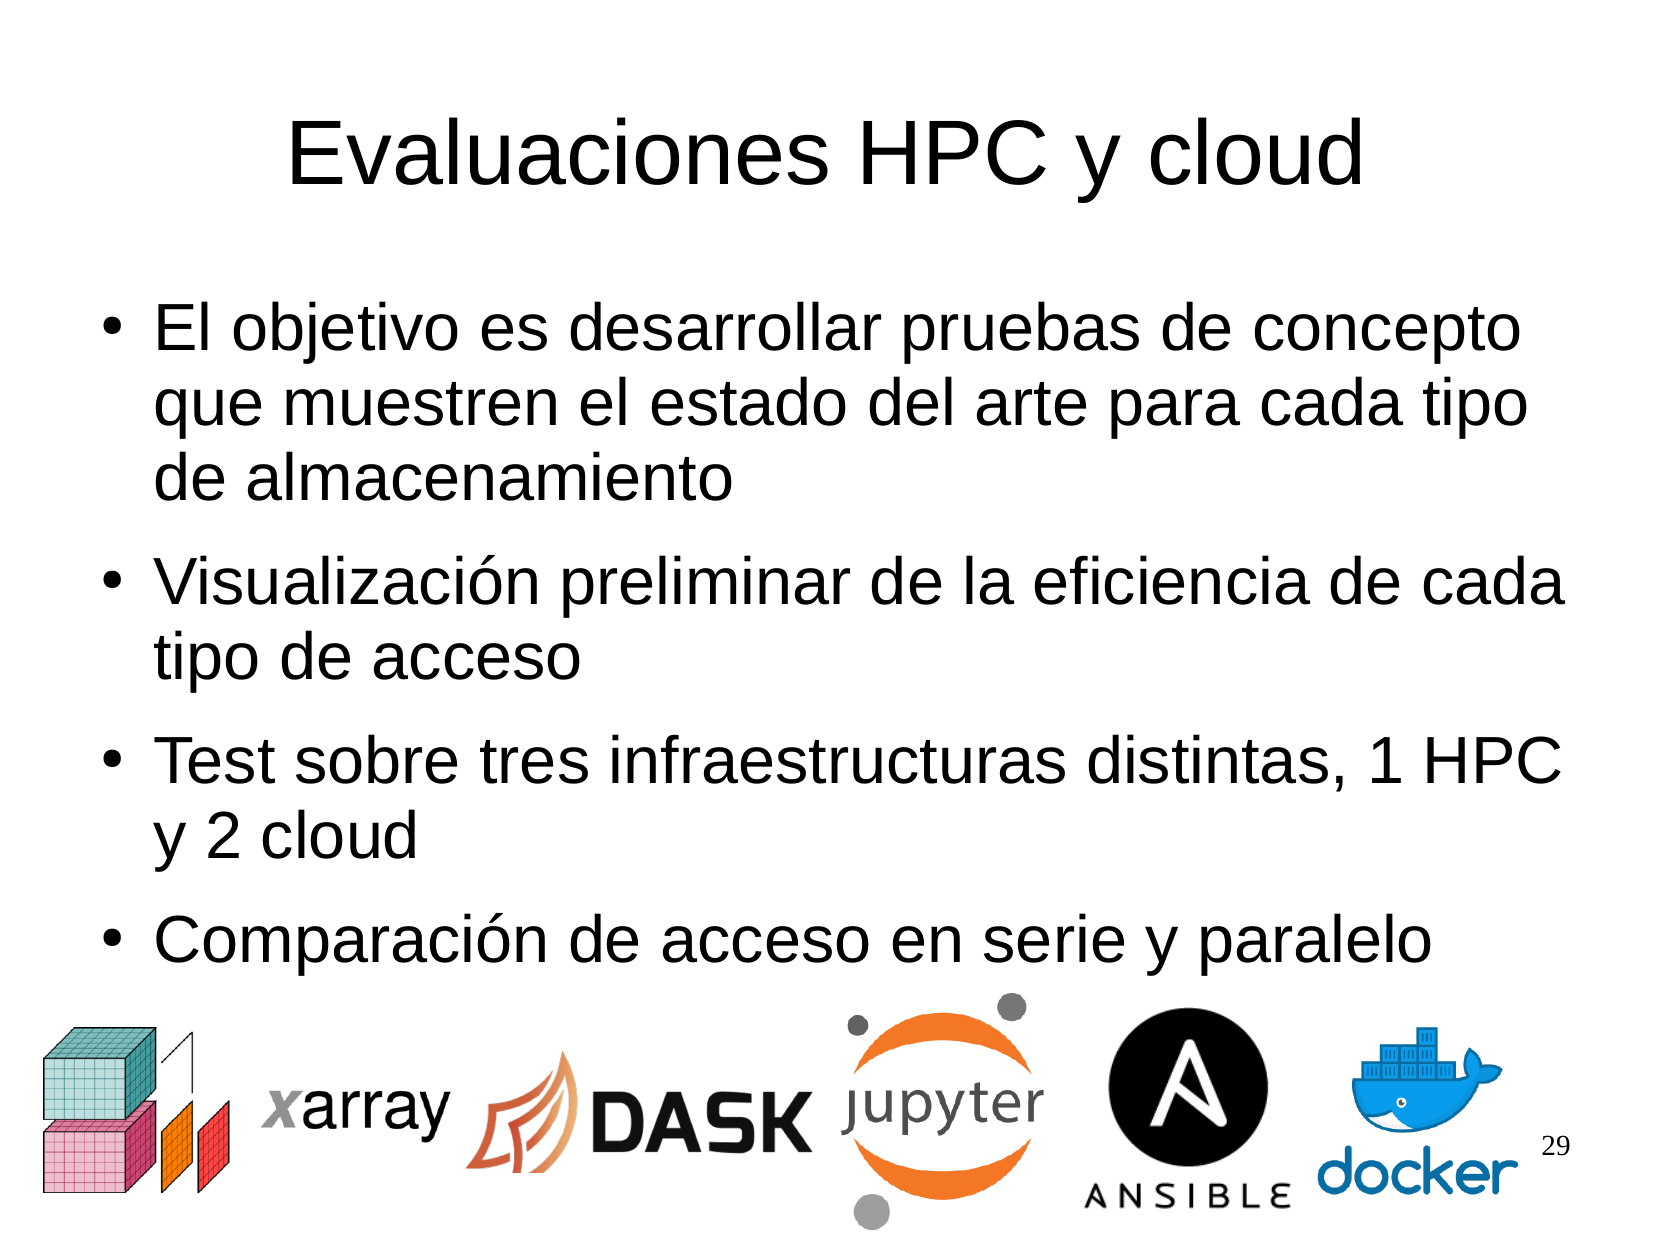

# Evaluaciones HPC y cloud
El objetivo es desarrollar pruebas de concepto que muestren el estado del arte para cada tipo de almacenamiento
Visualización preliminar de la eficiencia de cada tipo de acceso
Test sobre tres infraestructuras distintas, 1 HPC y 2 cloud
Comparación de acceso en serie y paralelo
29